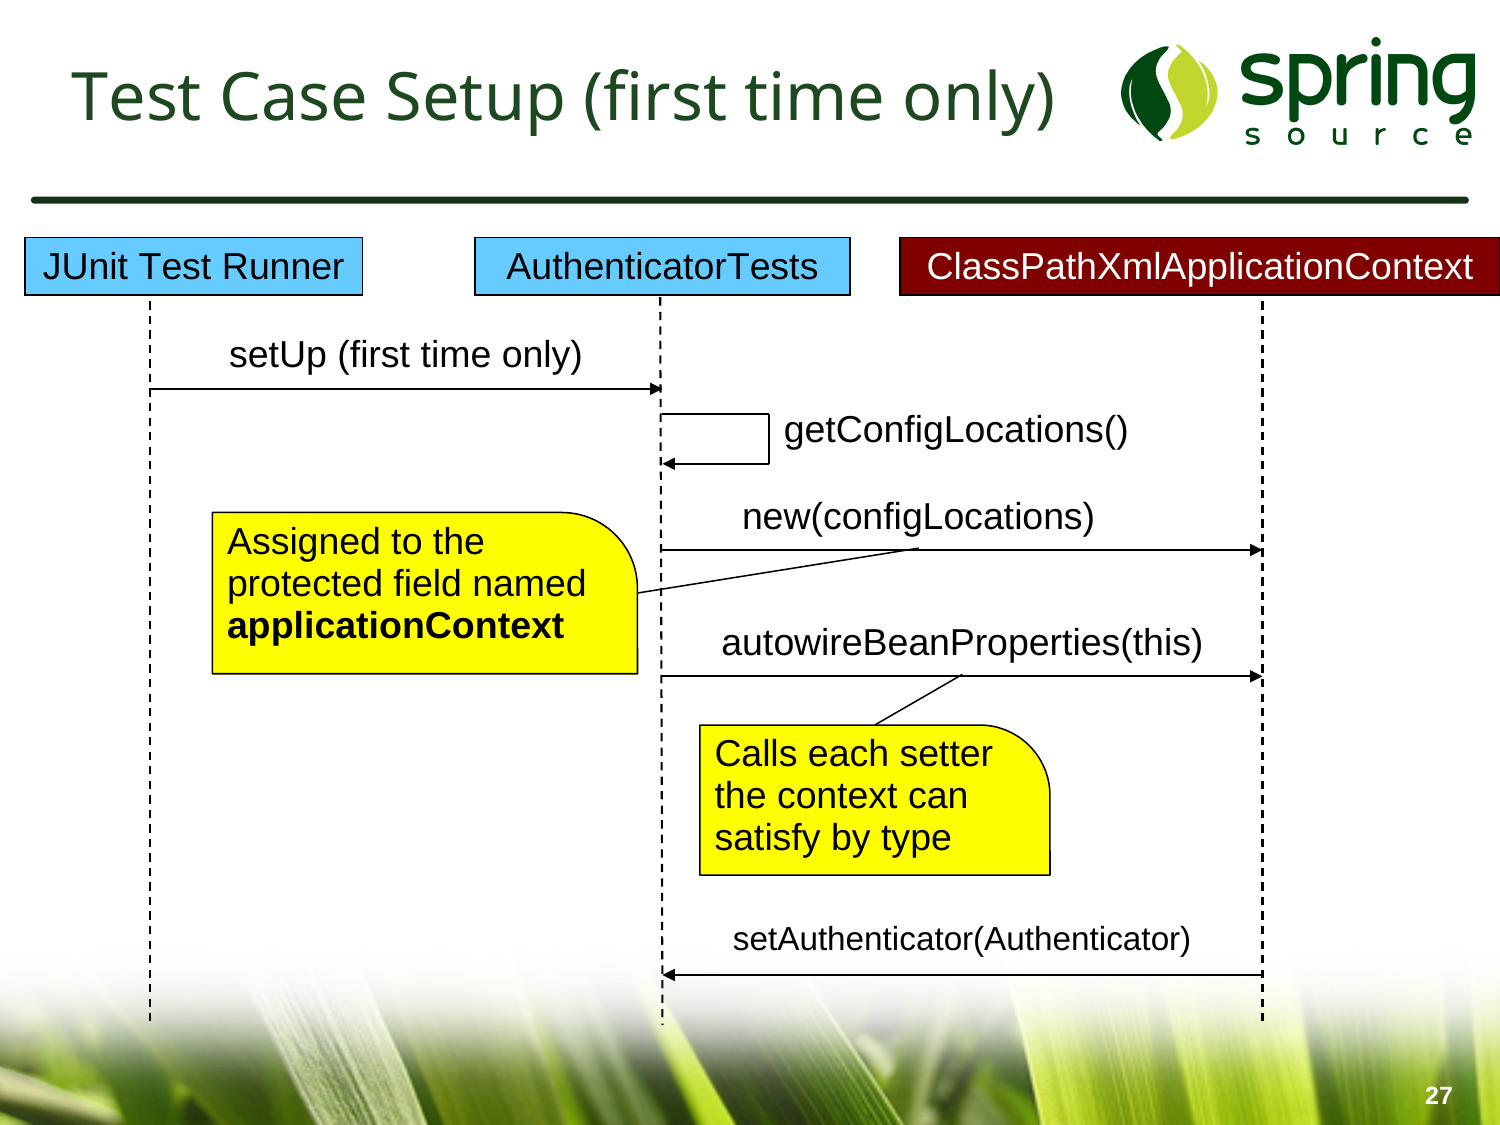

# Test Case Setup (first time only)
JUnit Test Runner
AuthenticatorTests
ClassPathXmlApplicationContext
setUp (first time only)
getConfigLocations()
new(configLocations)
Assigned to the protected field named applicationContext
autowireBeanProperties(this)
Calls each setter the context can satisfy by type
setAuthenticator(Authenticator)